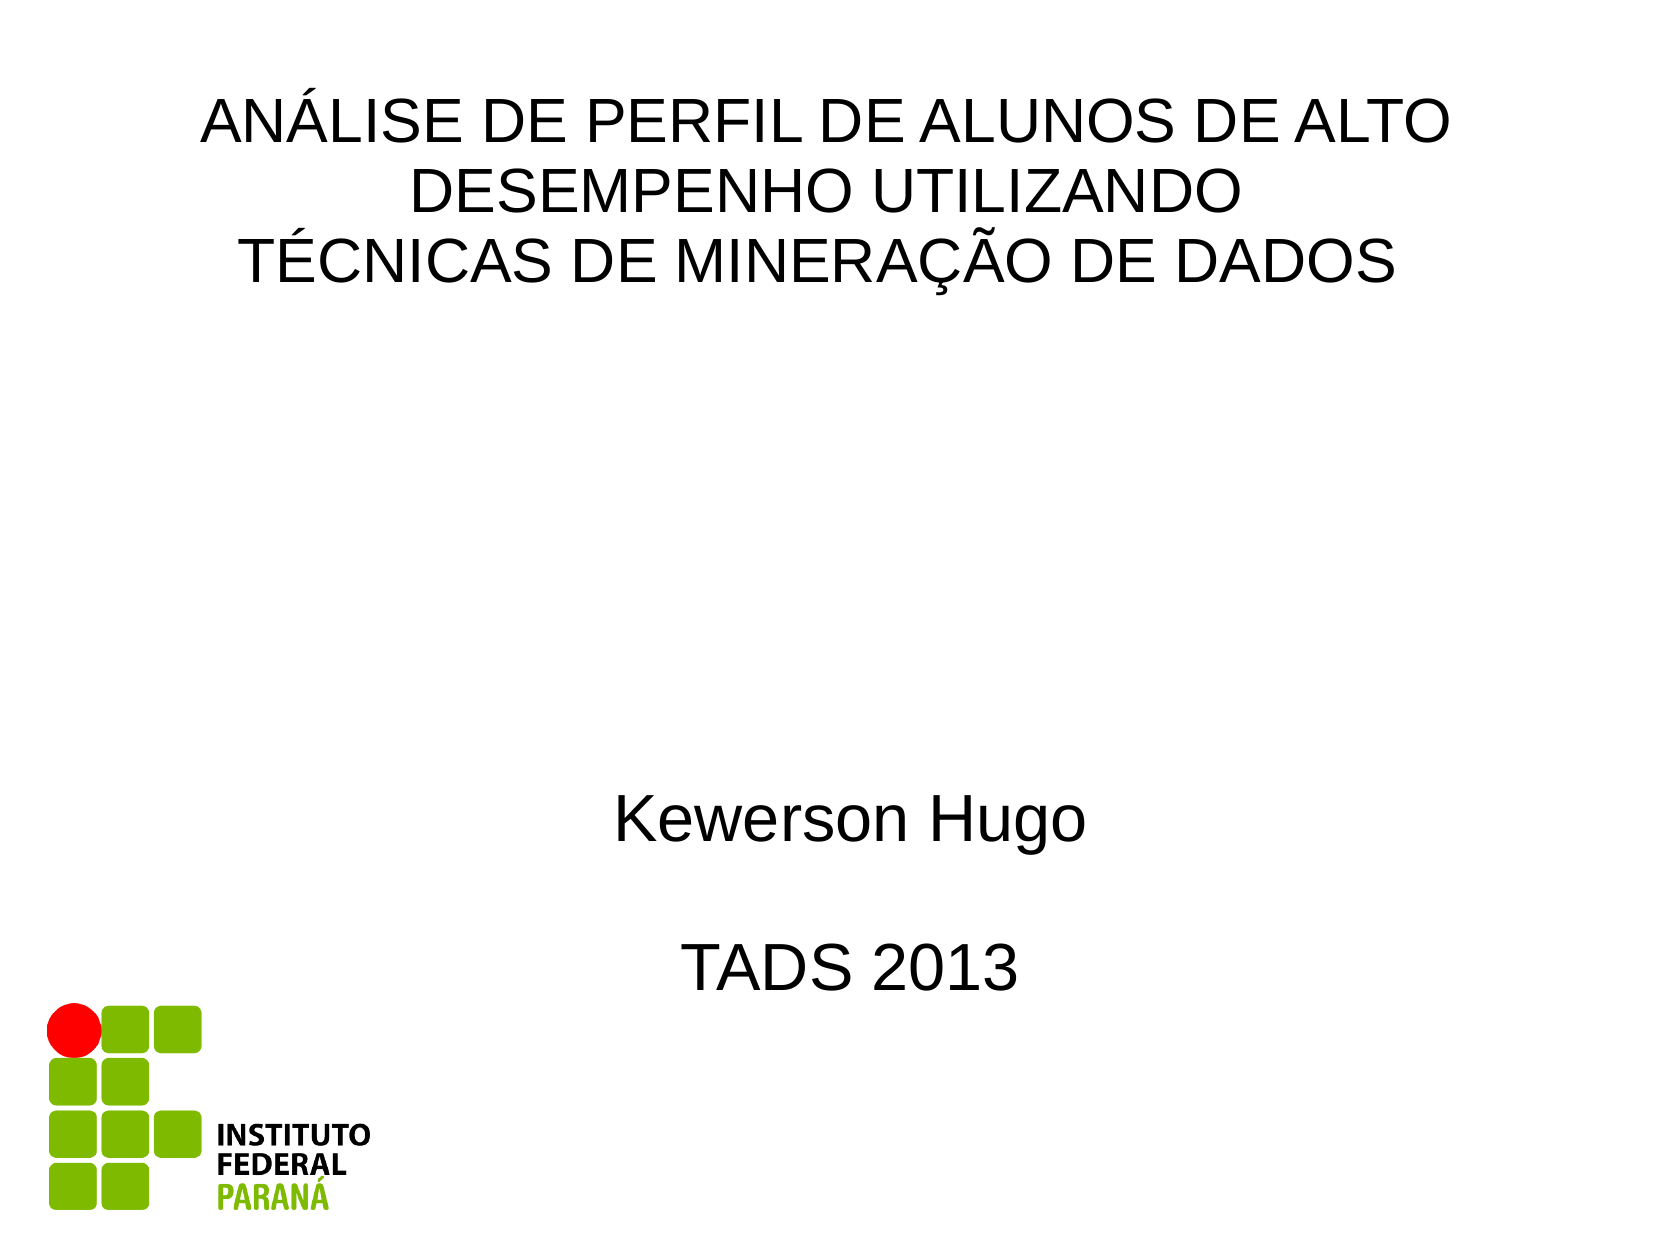

# ANÁLISE DE PERFIL DE ALUNOS DE ALTO DESEMPENHO UTILIZANDO TÉCNICAS DE MINERAÇÃO DE DADOS
Kewerson Hugo
TADS 2013